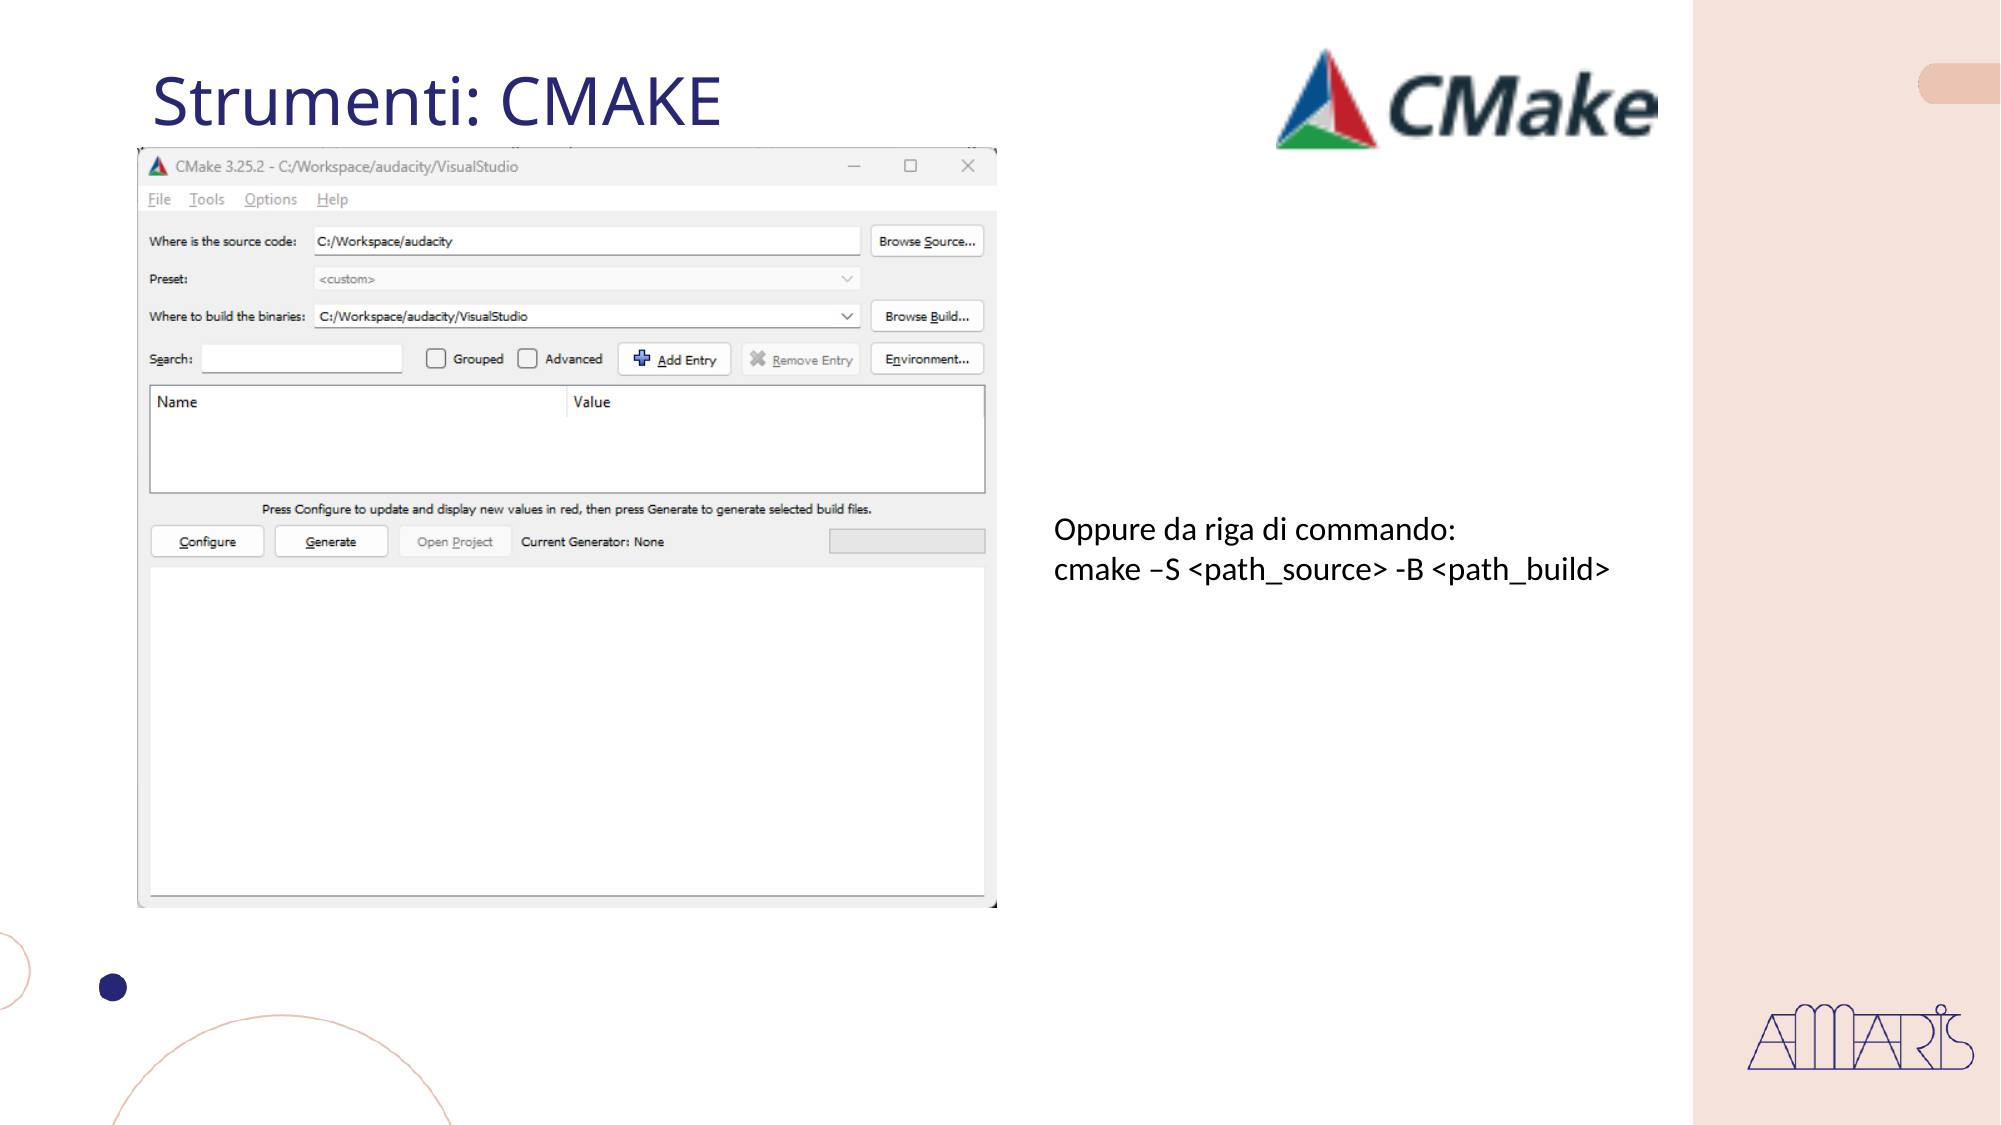

# Strumenti: CMAKE
Oppure da riga di commando:
cmake –S <path_source> -B <path_build>